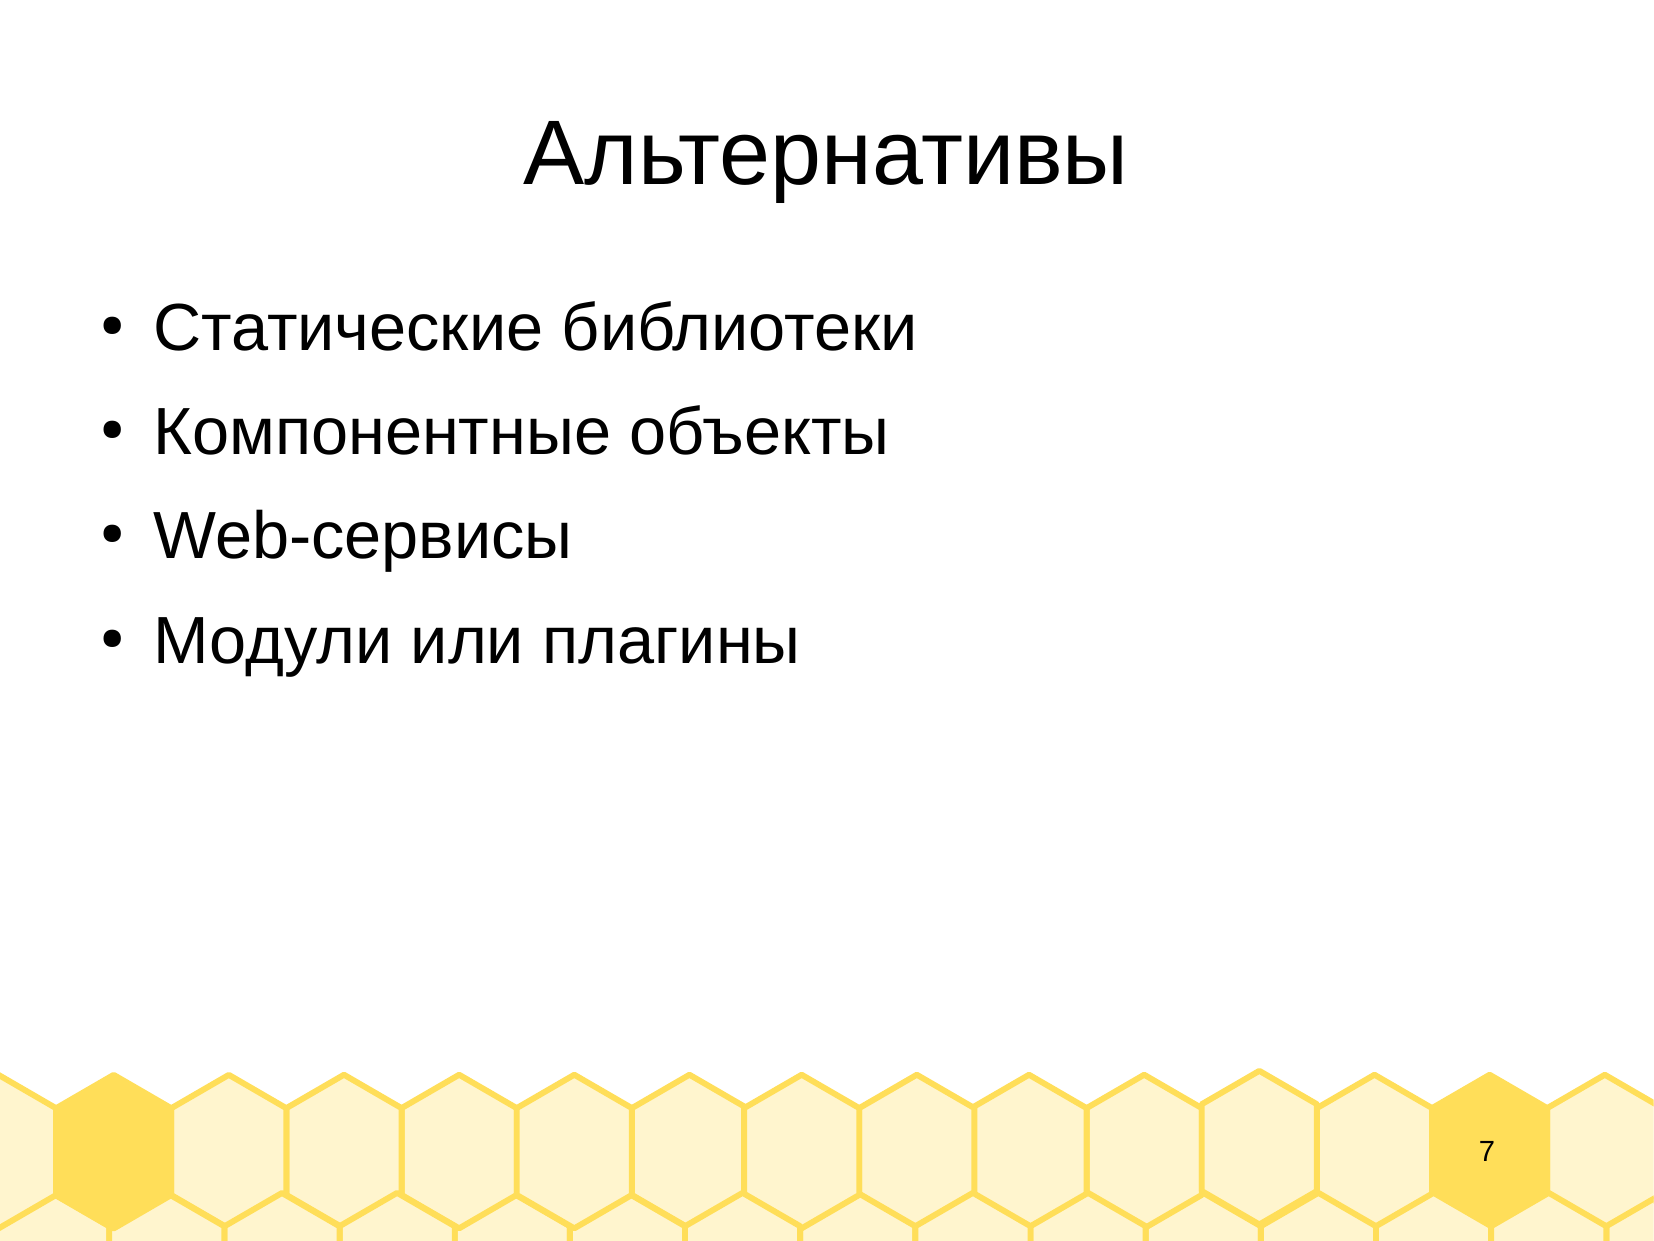

# Альтернативы
Статические библиотеки
Компонентные объекты
Web-сервисы
Модули или плагины